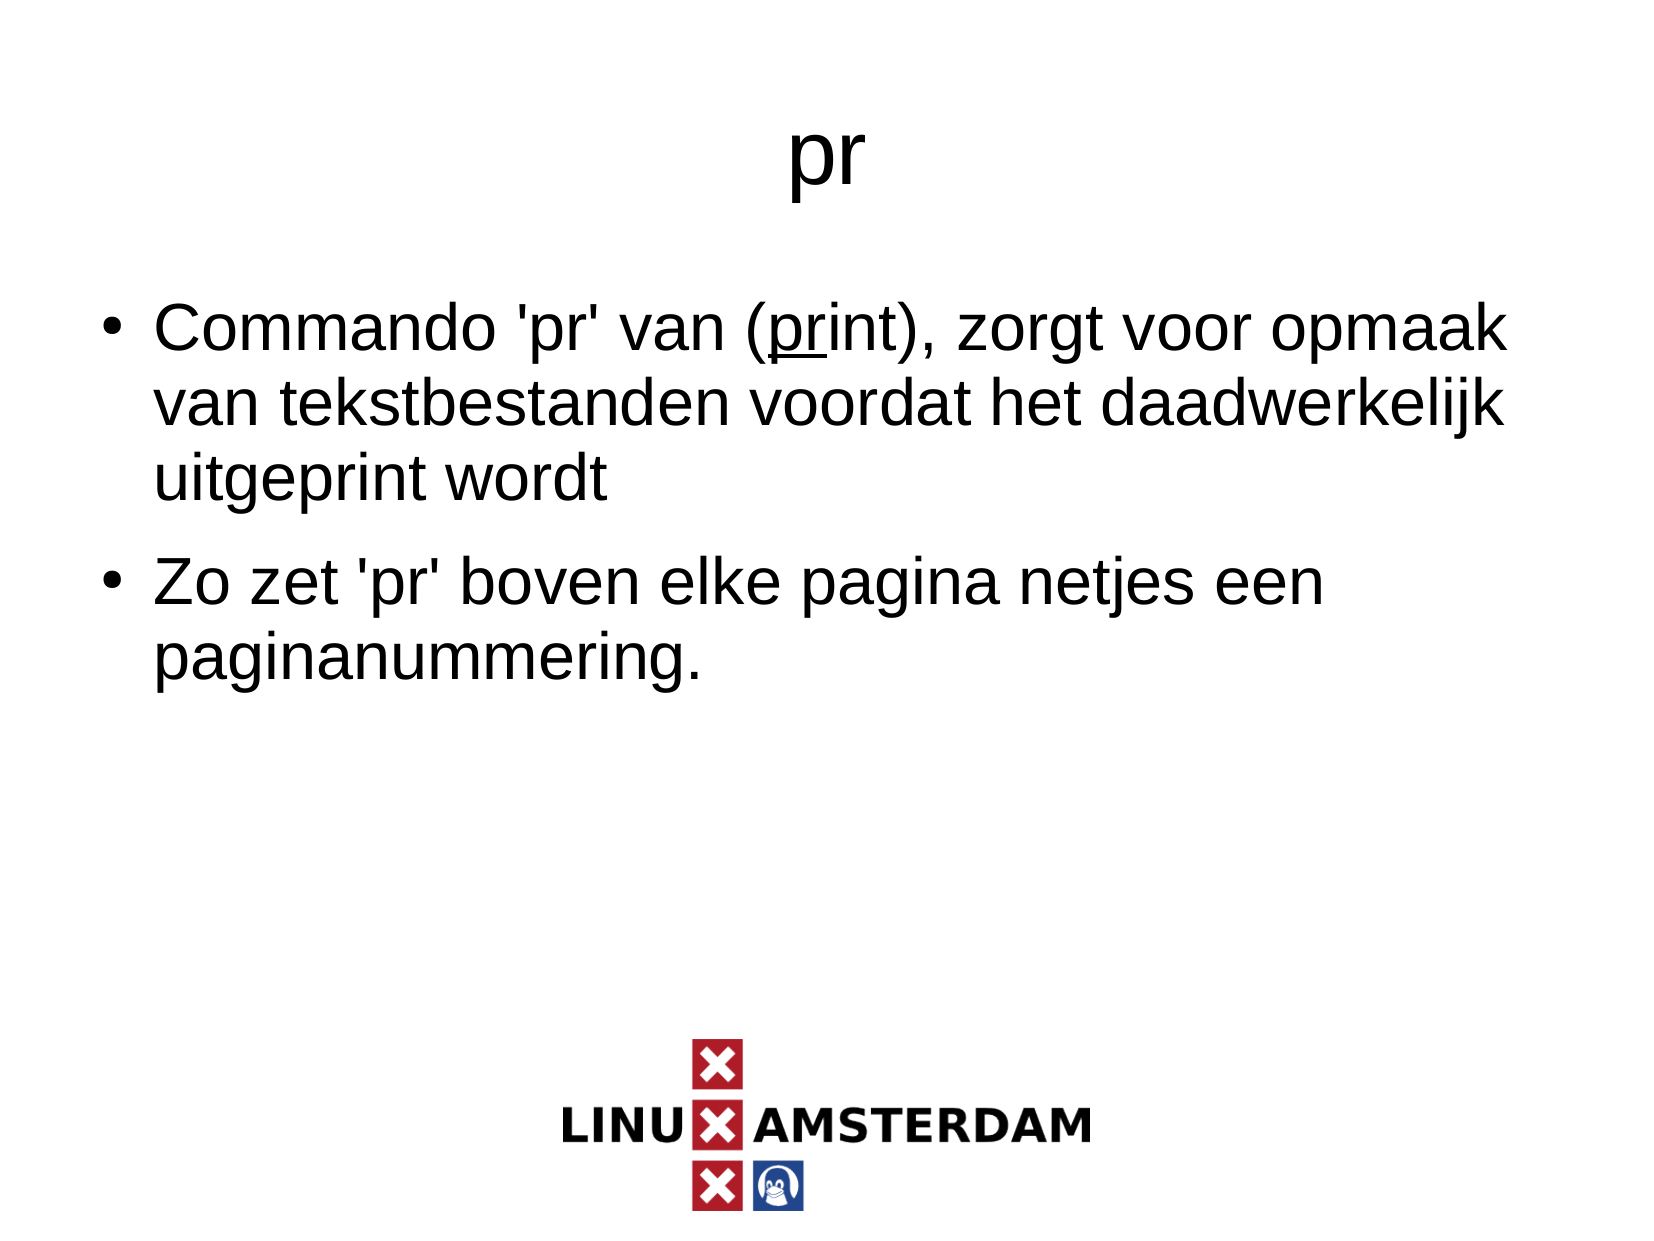

# pr
Commando 'pr' van (print), zorgt voor opmaak van tekstbestanden voordat het daadwerkelijk uitgeprint wordt
Zo zet 'pr' boven elke pagina netjes een paginanummering.